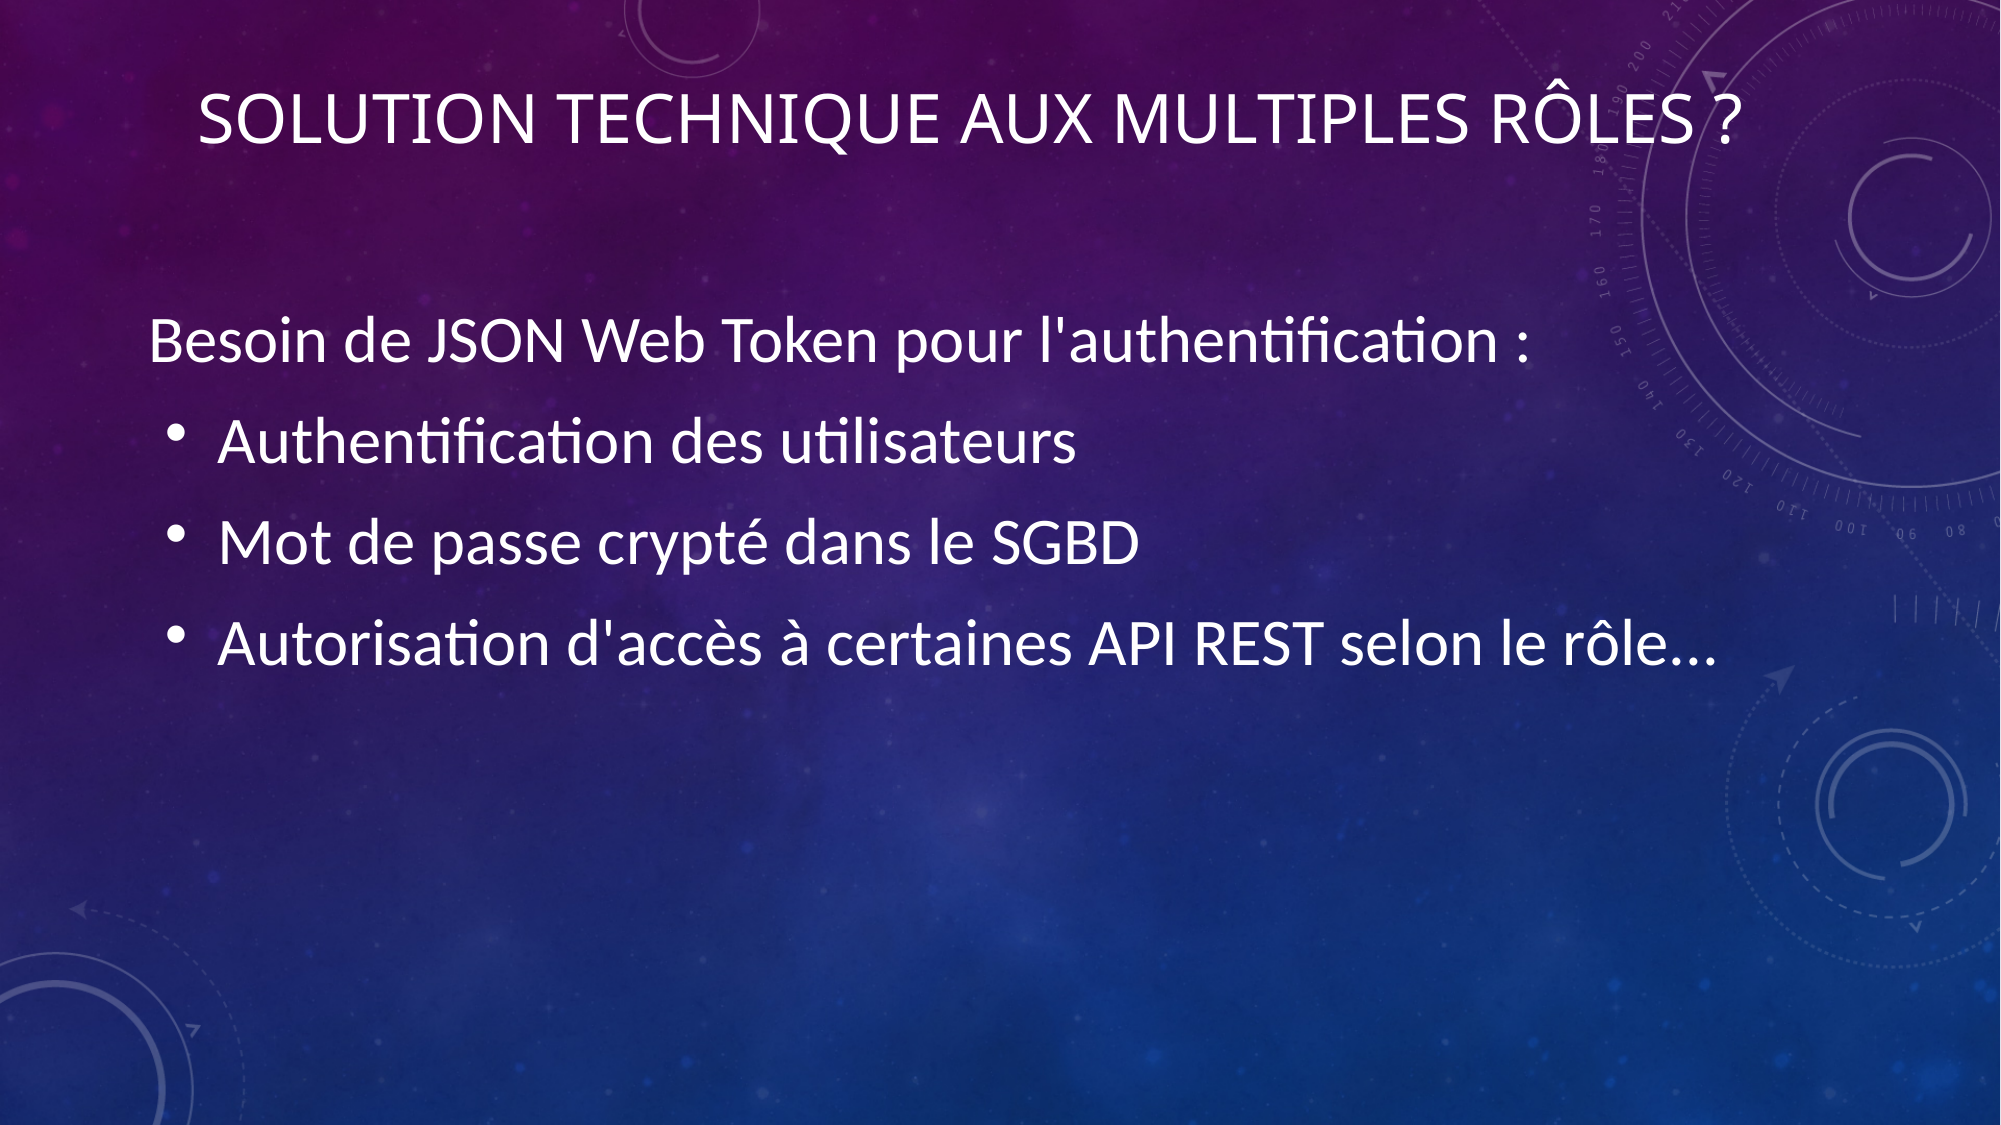

# Solution technique aux multiples rôles ?
Besoin de JSON Web Token pour l'authentification :
Authentification des utilisateurs
Mot de passe crypté dans le SGBD
Autorisation d'accès à certaines API REST selon le rôle...